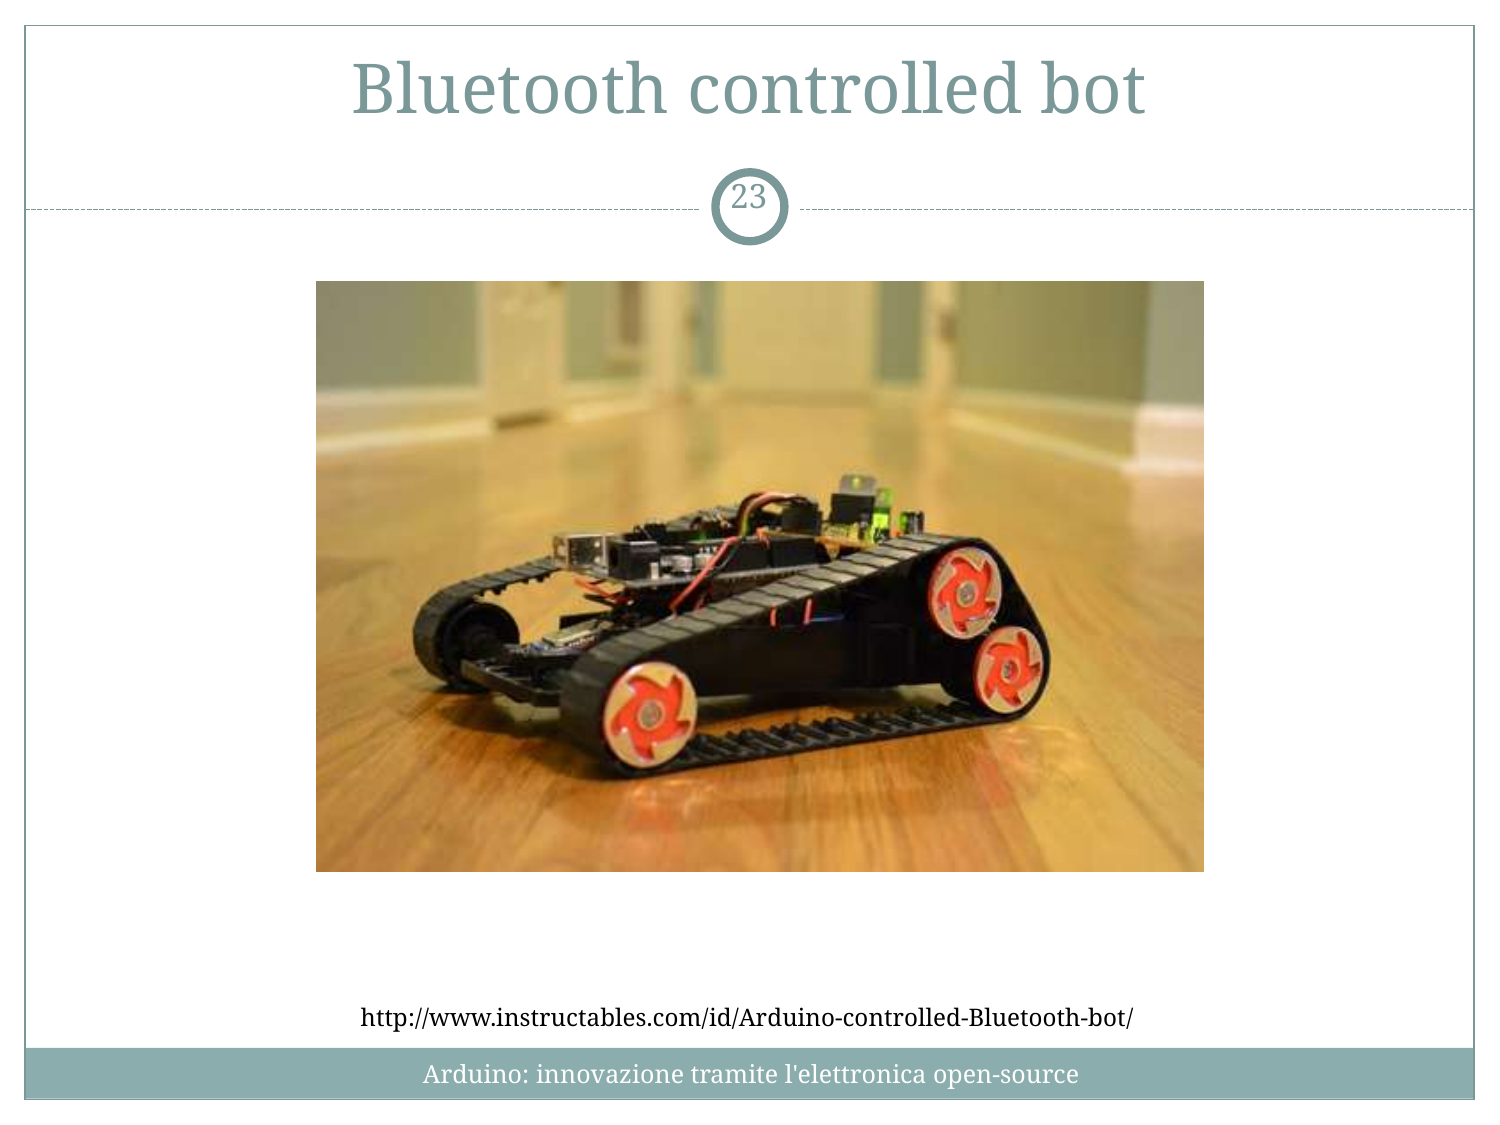

# Bluetooth controlled bot
http://www.instructables.com/id/Arduino-controlled-Bluetooth-bot/
Arduino: innovazione tramite l'elettronica open-source